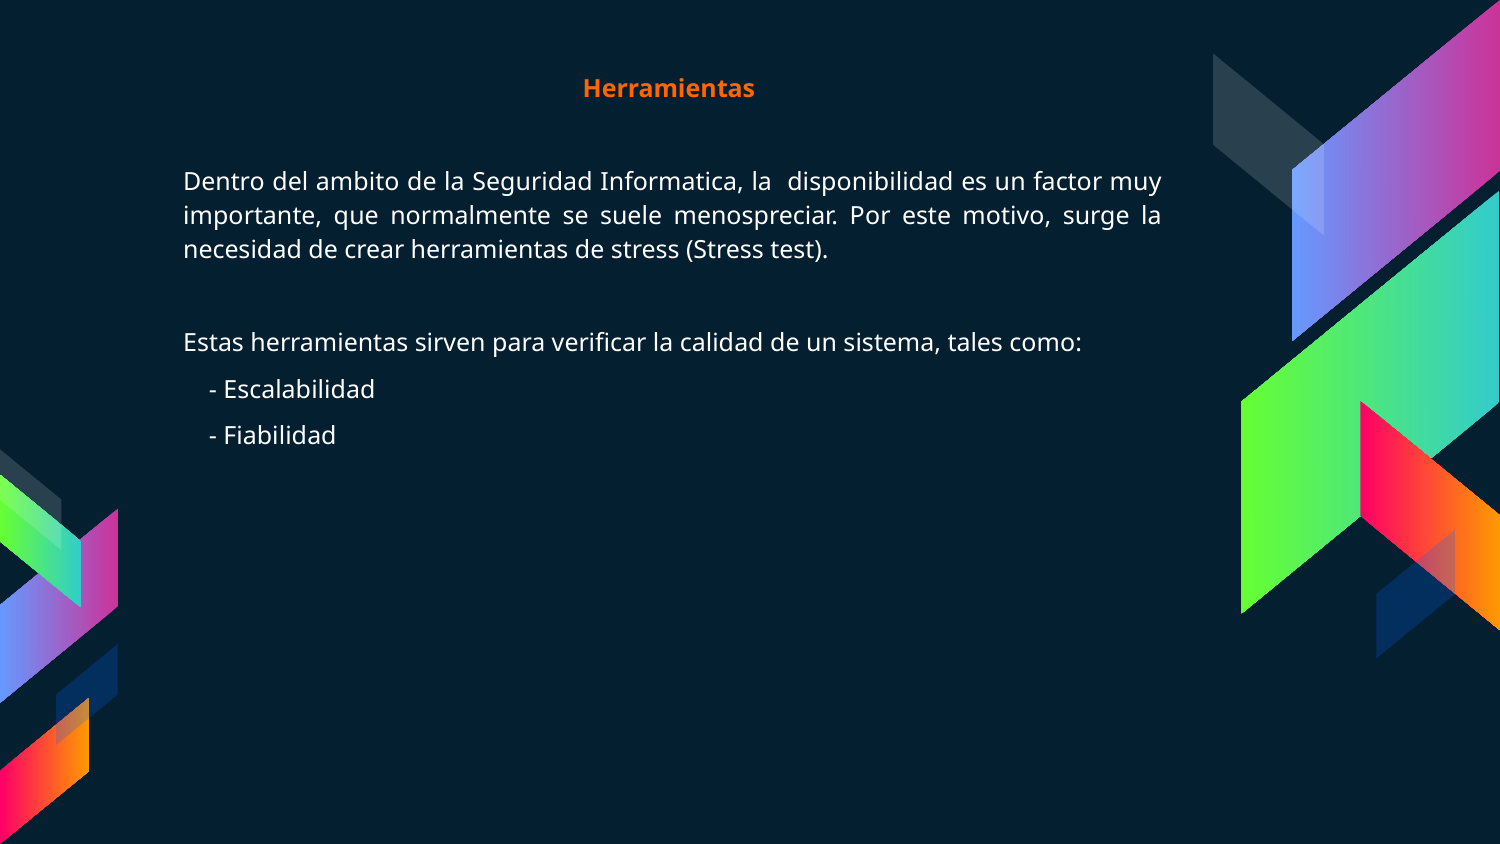

# Herramientas
Dentro del ambito de la Seguridad Informatica, la disponibilidad es un factor muy importante, que normalmente se suele menospreciar. Por este motivo, surge la necesidad de crear herramientas de stress (Stress test).
Estas herramientas sirven para verificar la calidad de un sistema, tales como:
 - Escalabilidad
 - Fiabilidad